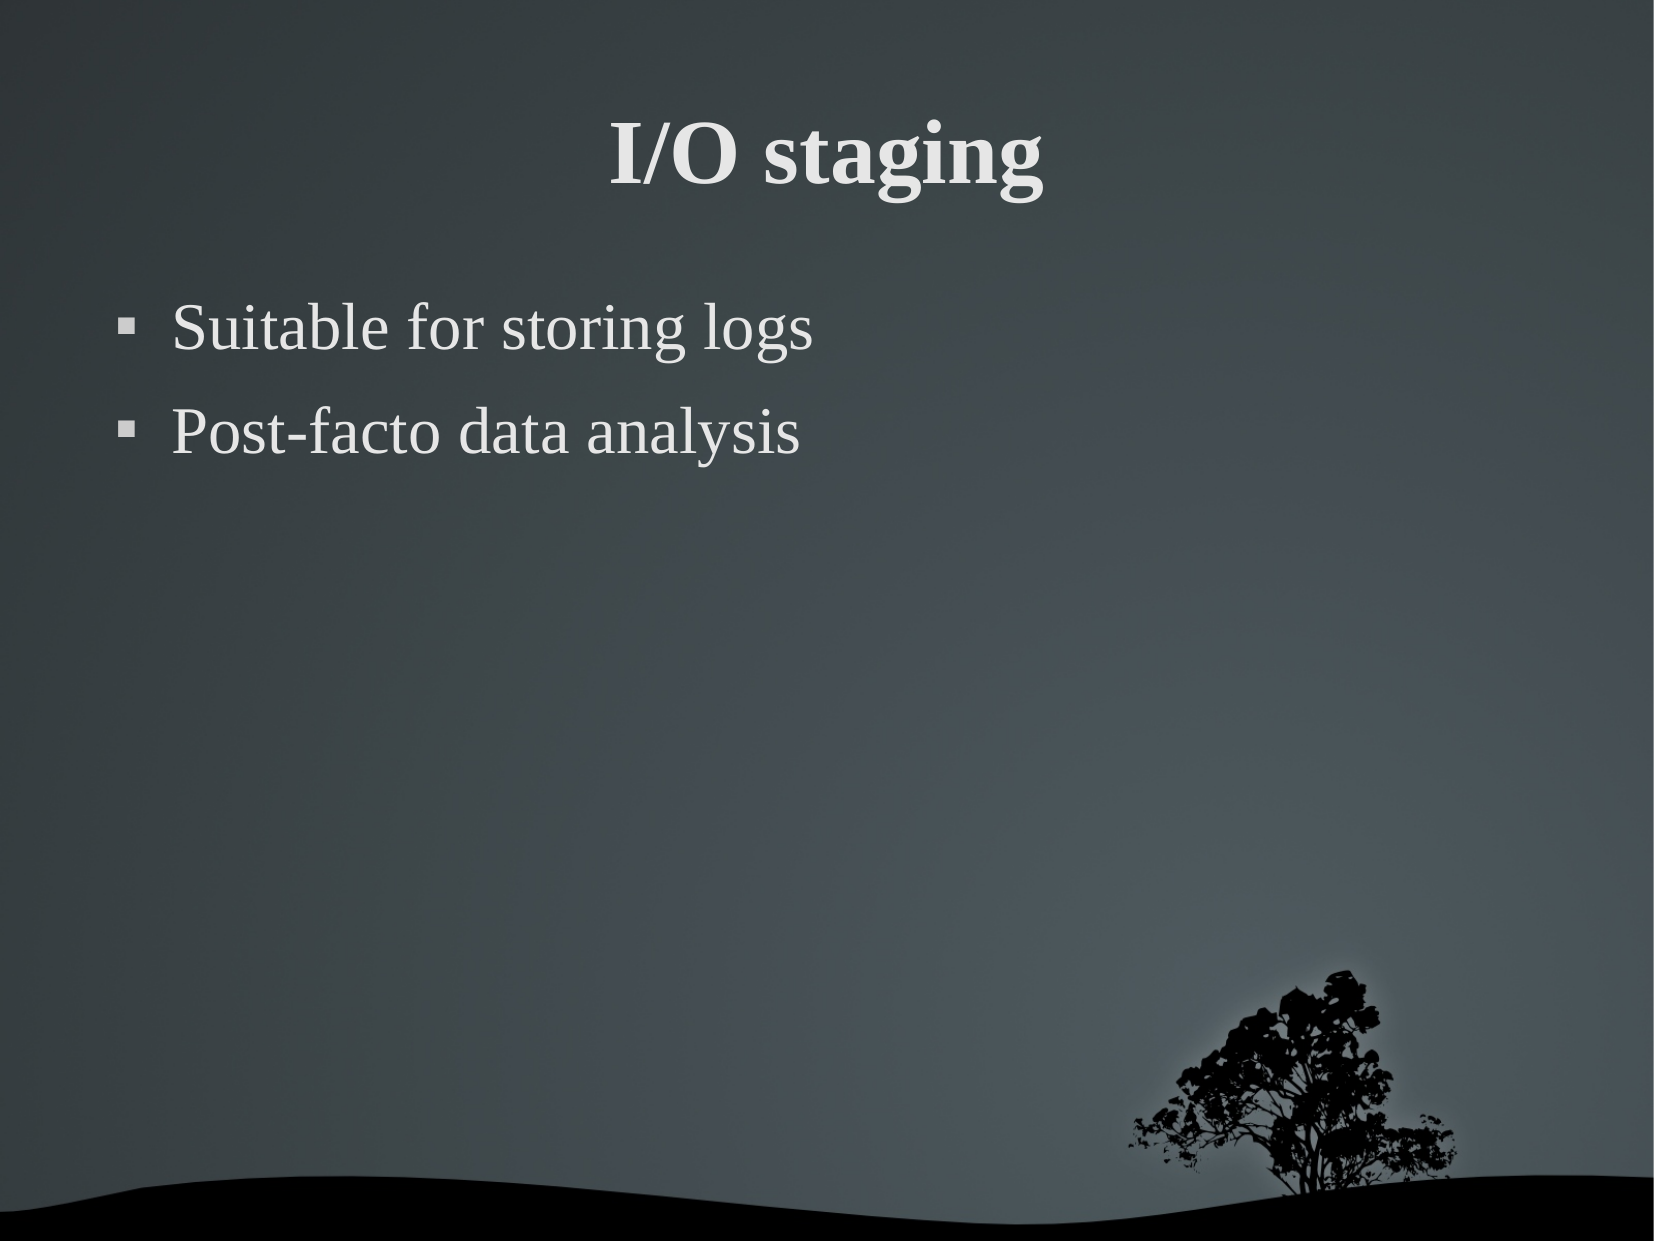

# I/O staging
Suitable for storing logs
Post-facto data analysis